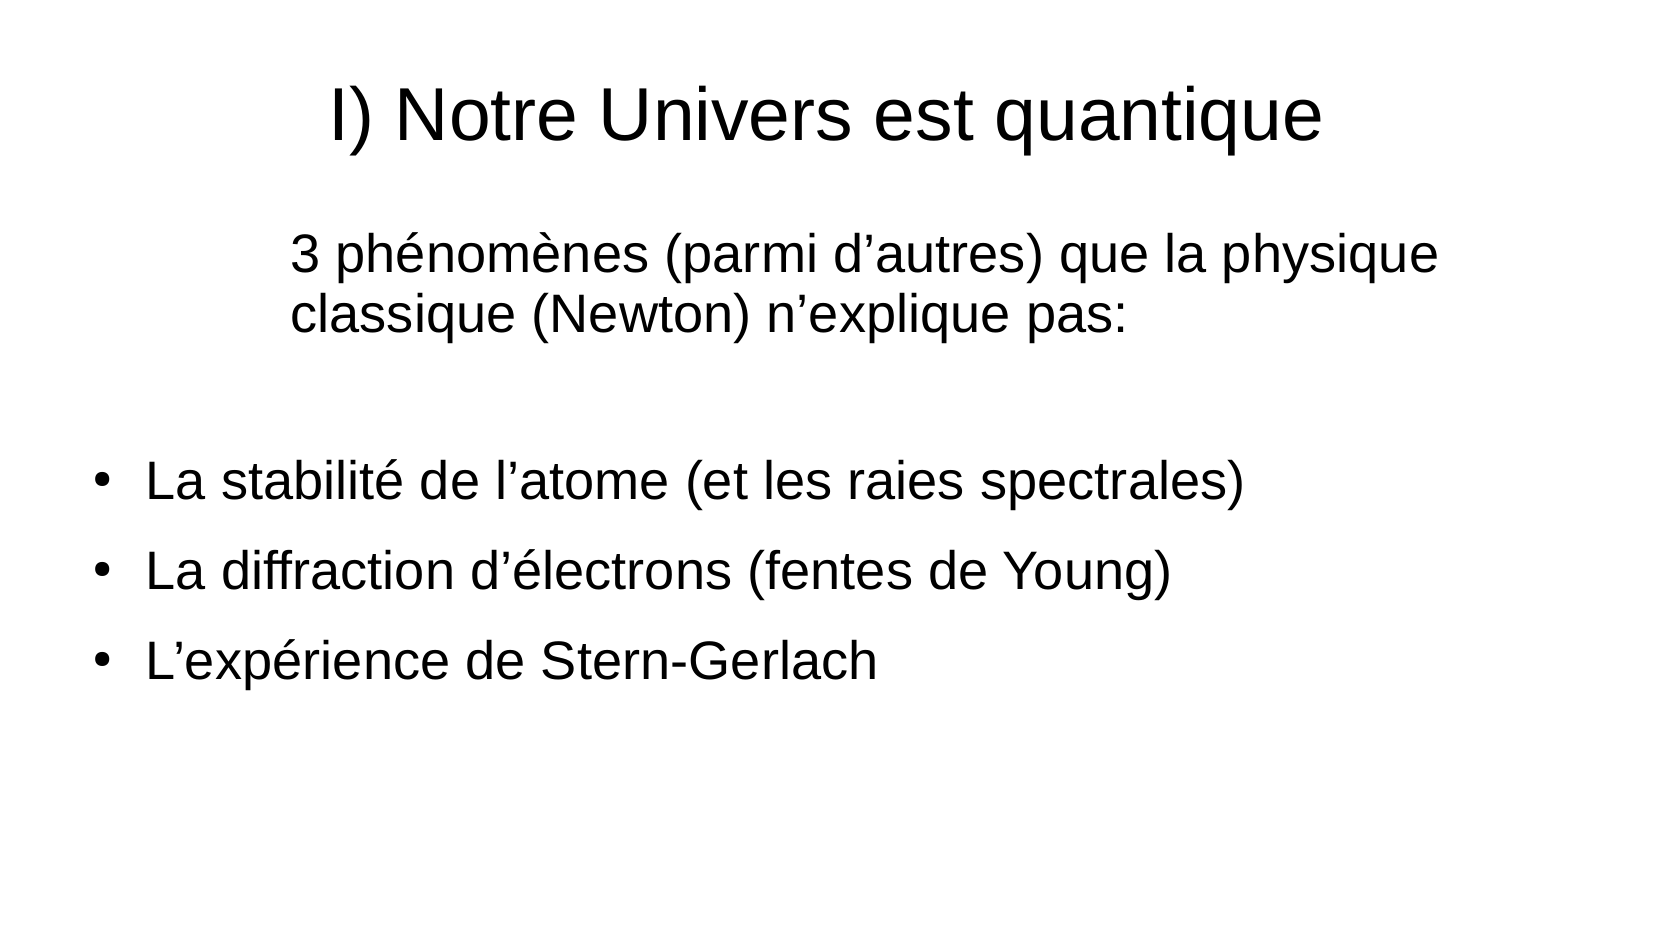

# I) Notre Univers est quantique
3 phénomènes (parmi d’autres) que la physique classique (Newton) n’explique pas:
La stabilité de l’atome (et les raies spectrales)
La diffraction d’électrons (fentes de Young)
L’expérience de Stern-Gerlach